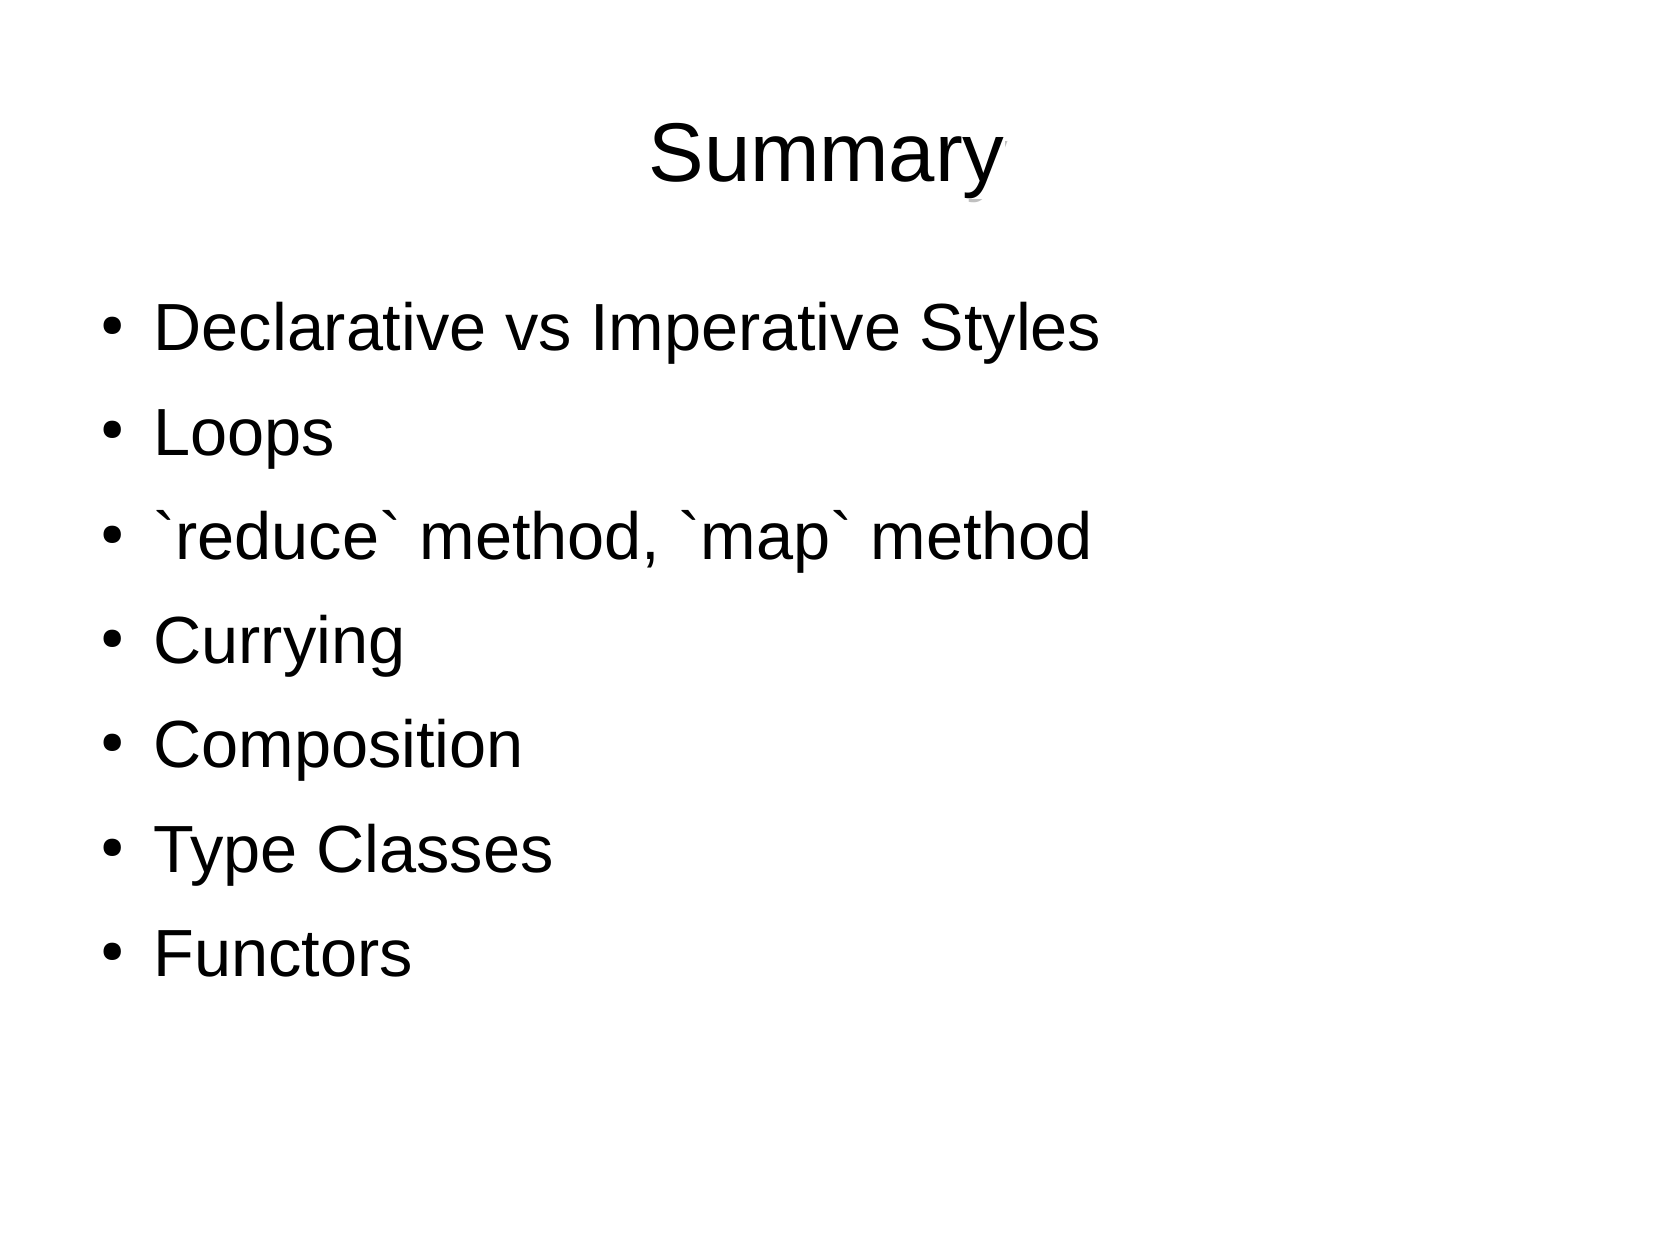

# Summary
Declarative vs Imperative Styles
Loops
`reduce` method, `map` method
Currying
Composition
Type Classes
Functors